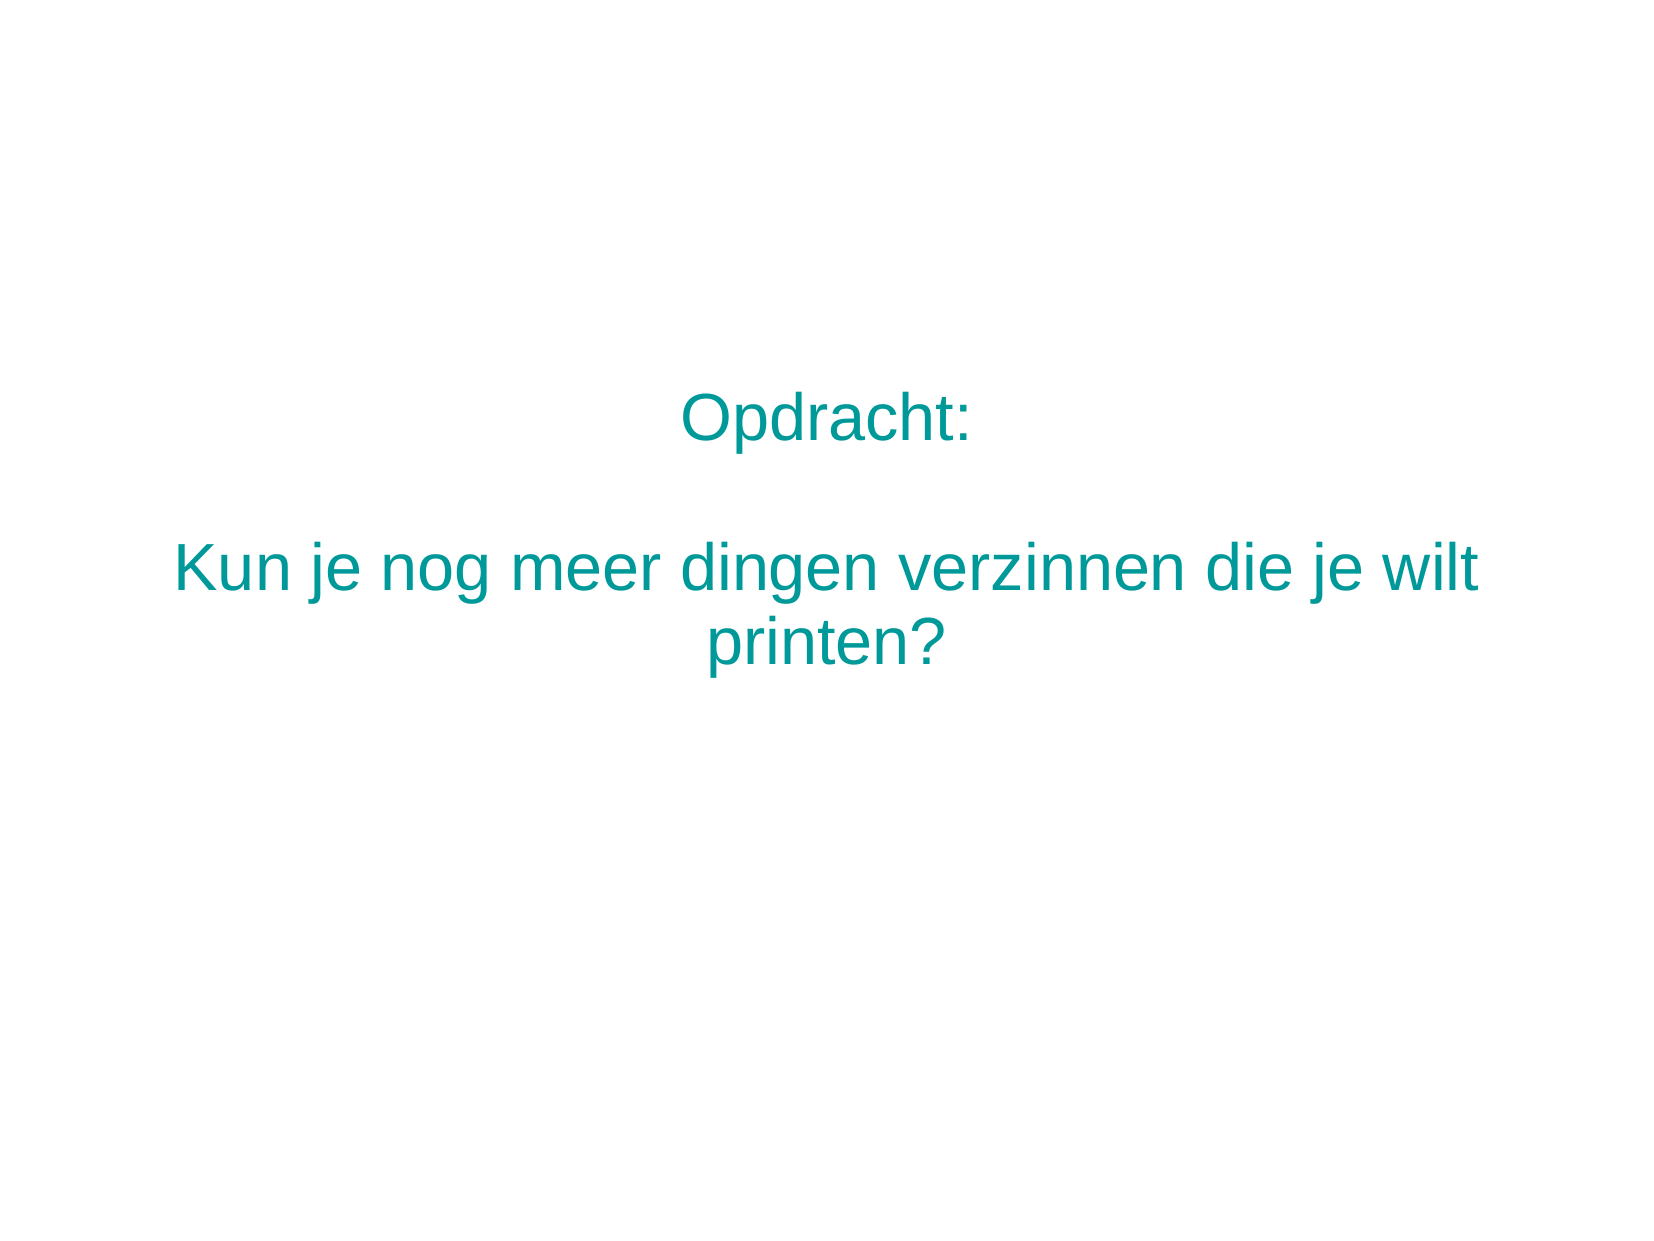

# Opdracht:
Kun je nog meer dingen verzinnen die je wilt printen?